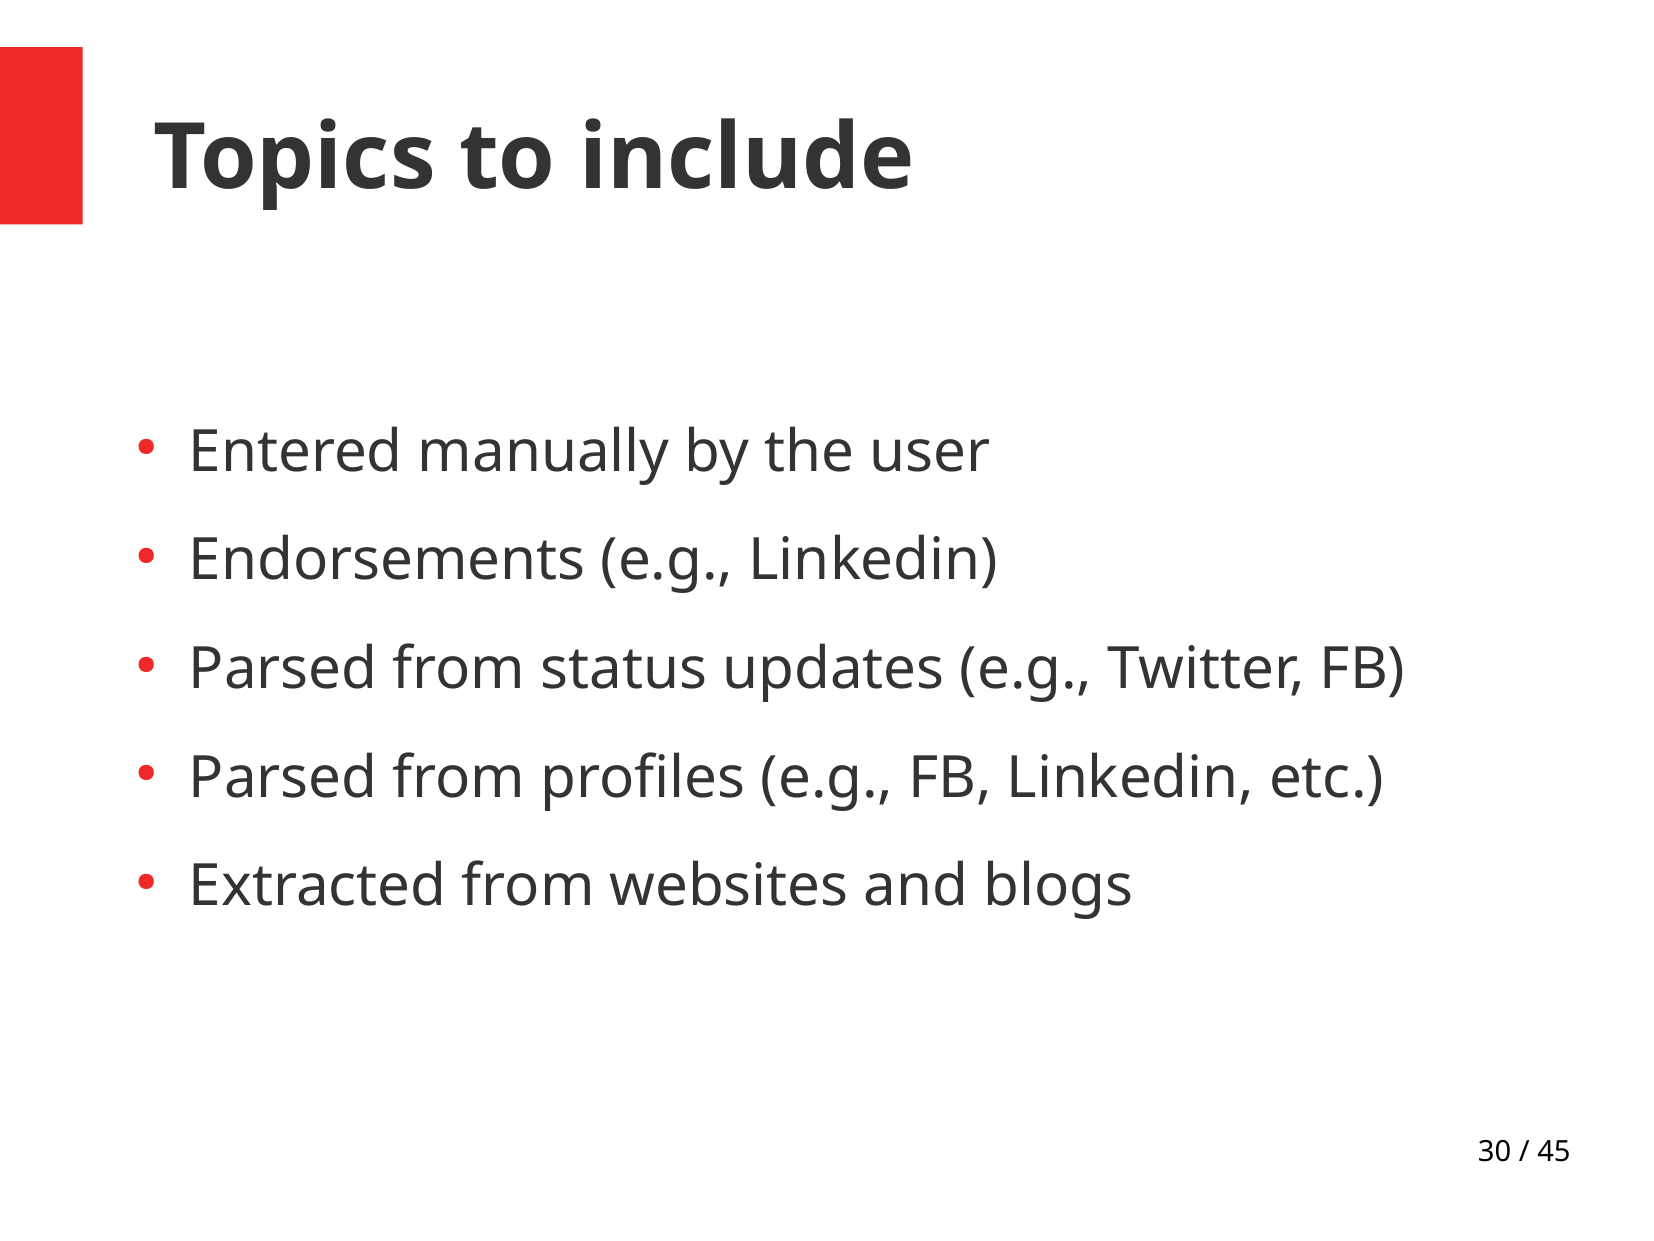

# Topics to include
Entered manually by the user
Endorsements (e.g., Linkedin)
Parsed from status updates (e.g., Twitter, FB)
Parsed from profiles (e.g., FB, Linkedin, etc.)
Extracted from websites and blogs
30